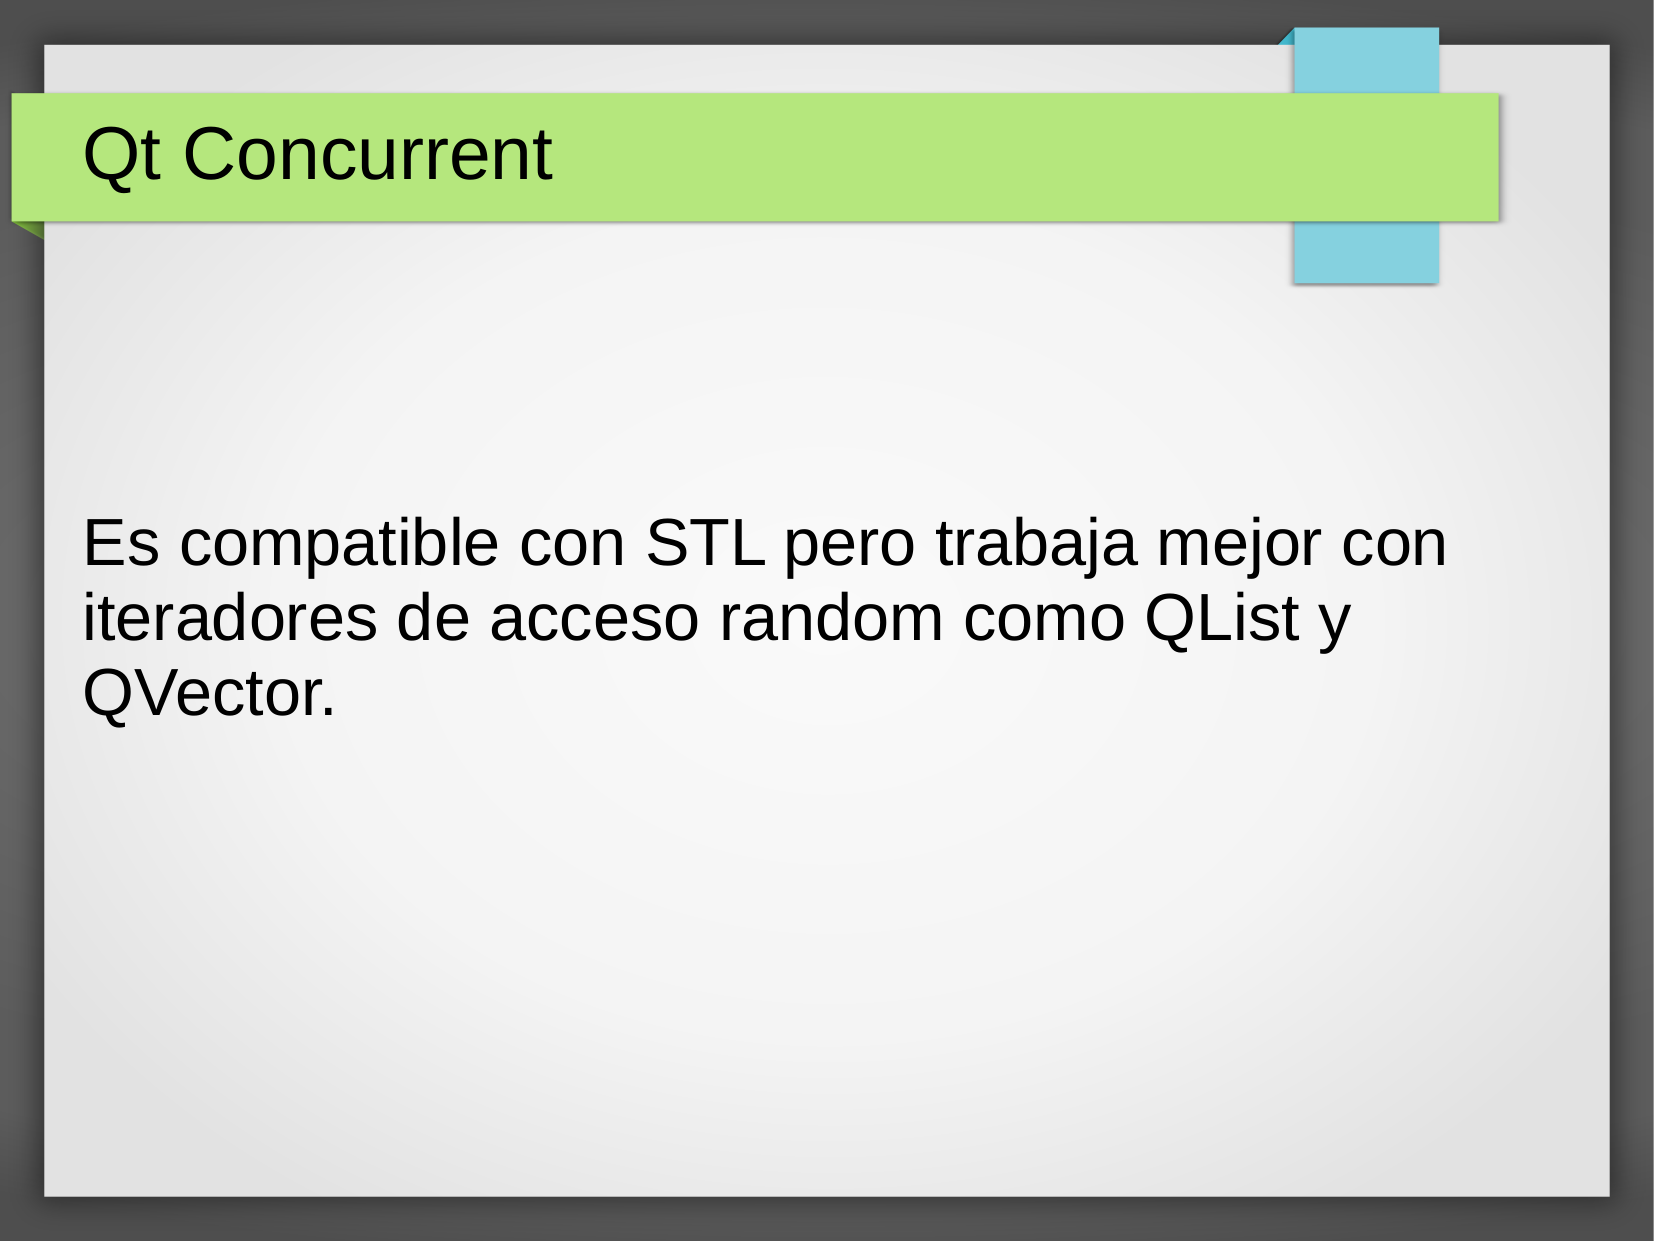

# Qt Concurrent
Es compatible con STL pero trabaja mejor con iteradores de acceso random como QList y QVector.